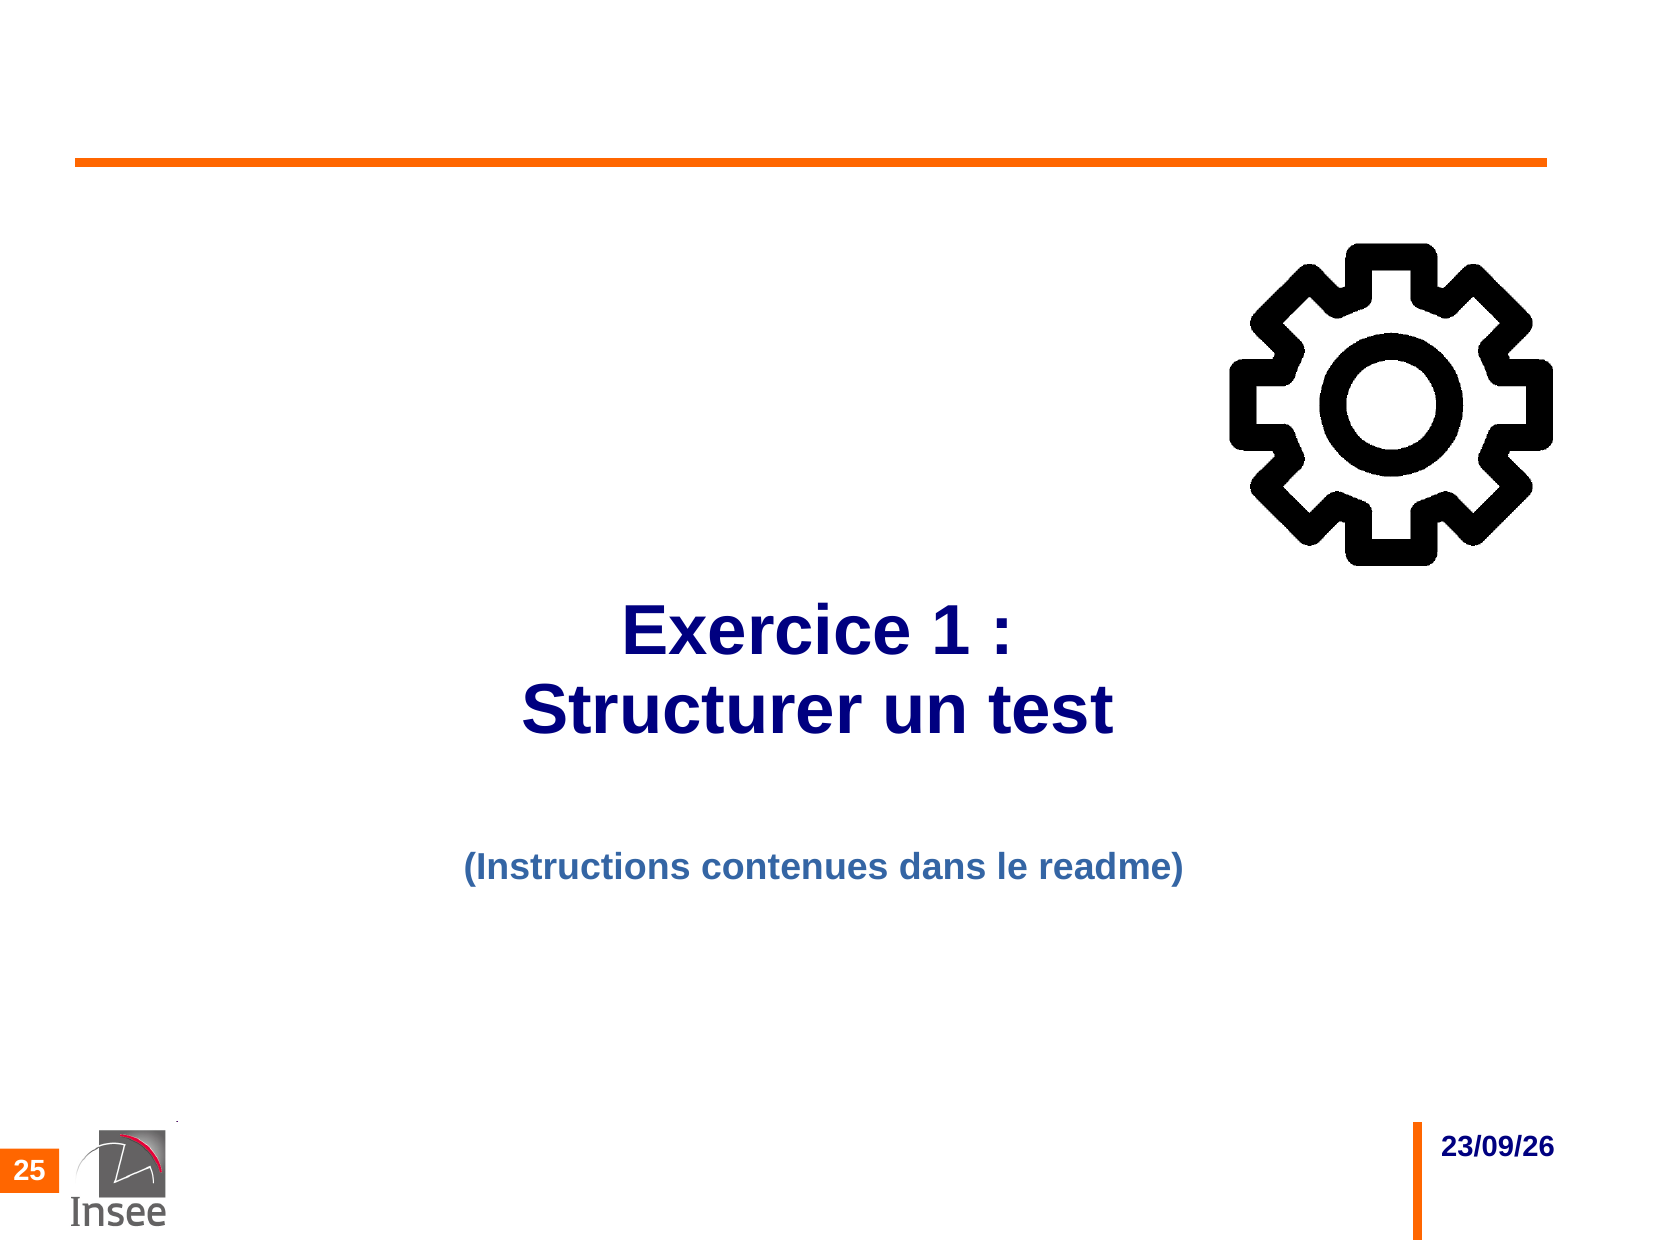

#
Exercice 1 : Structurer un test
(Instructions contenues dans le readme)
25